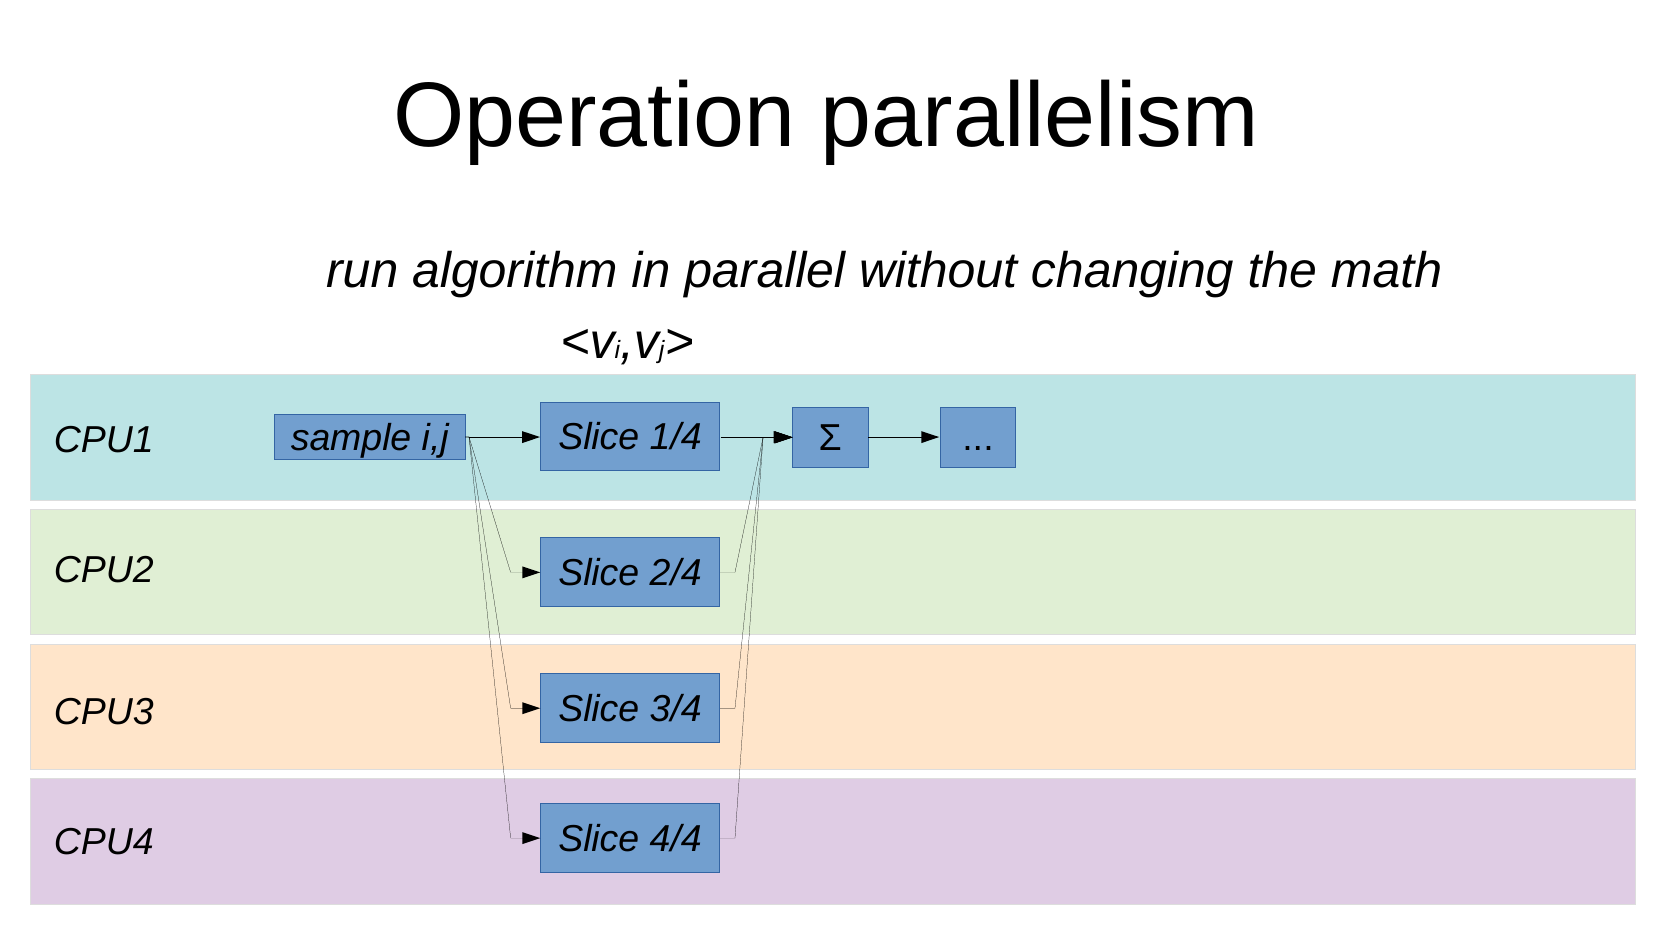

# Operation parallelism
run algorithm in parallel without changing the math
<vi,vj>
Slice 1/4
Σ
...
CPU1
sample i,j
Slice 2/4
CPU2
Slice 3/4
CPU3
Slice 4/4
CPU4